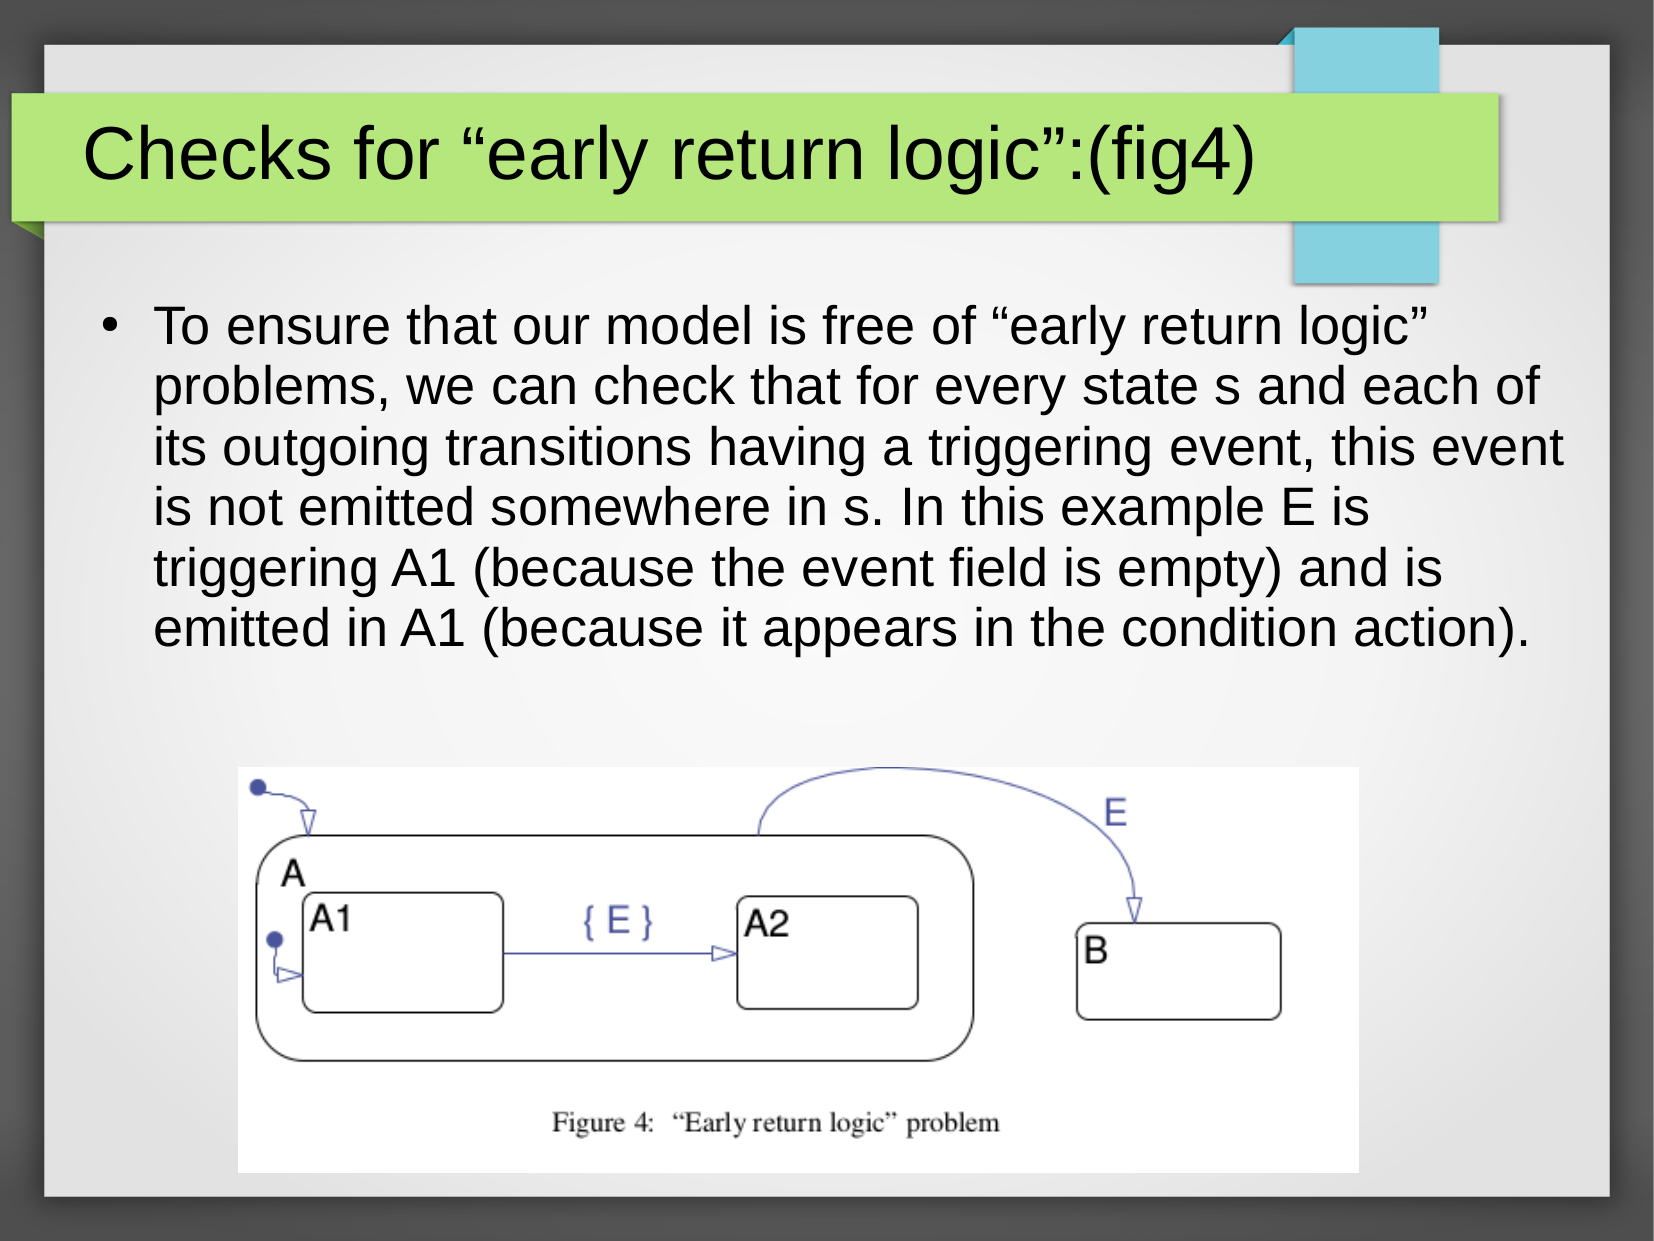

# Checks for “early return logic”:(fig4)
To ensure that our model is free of “early return logic” problems, we can check that for every state s and each of its outgoing transitions having a triggering event, this event is not emitted somewhere in s. In this example E is triggering A1 (because the event field is empty) and is emitted in A1 (because it appears in the condition action).